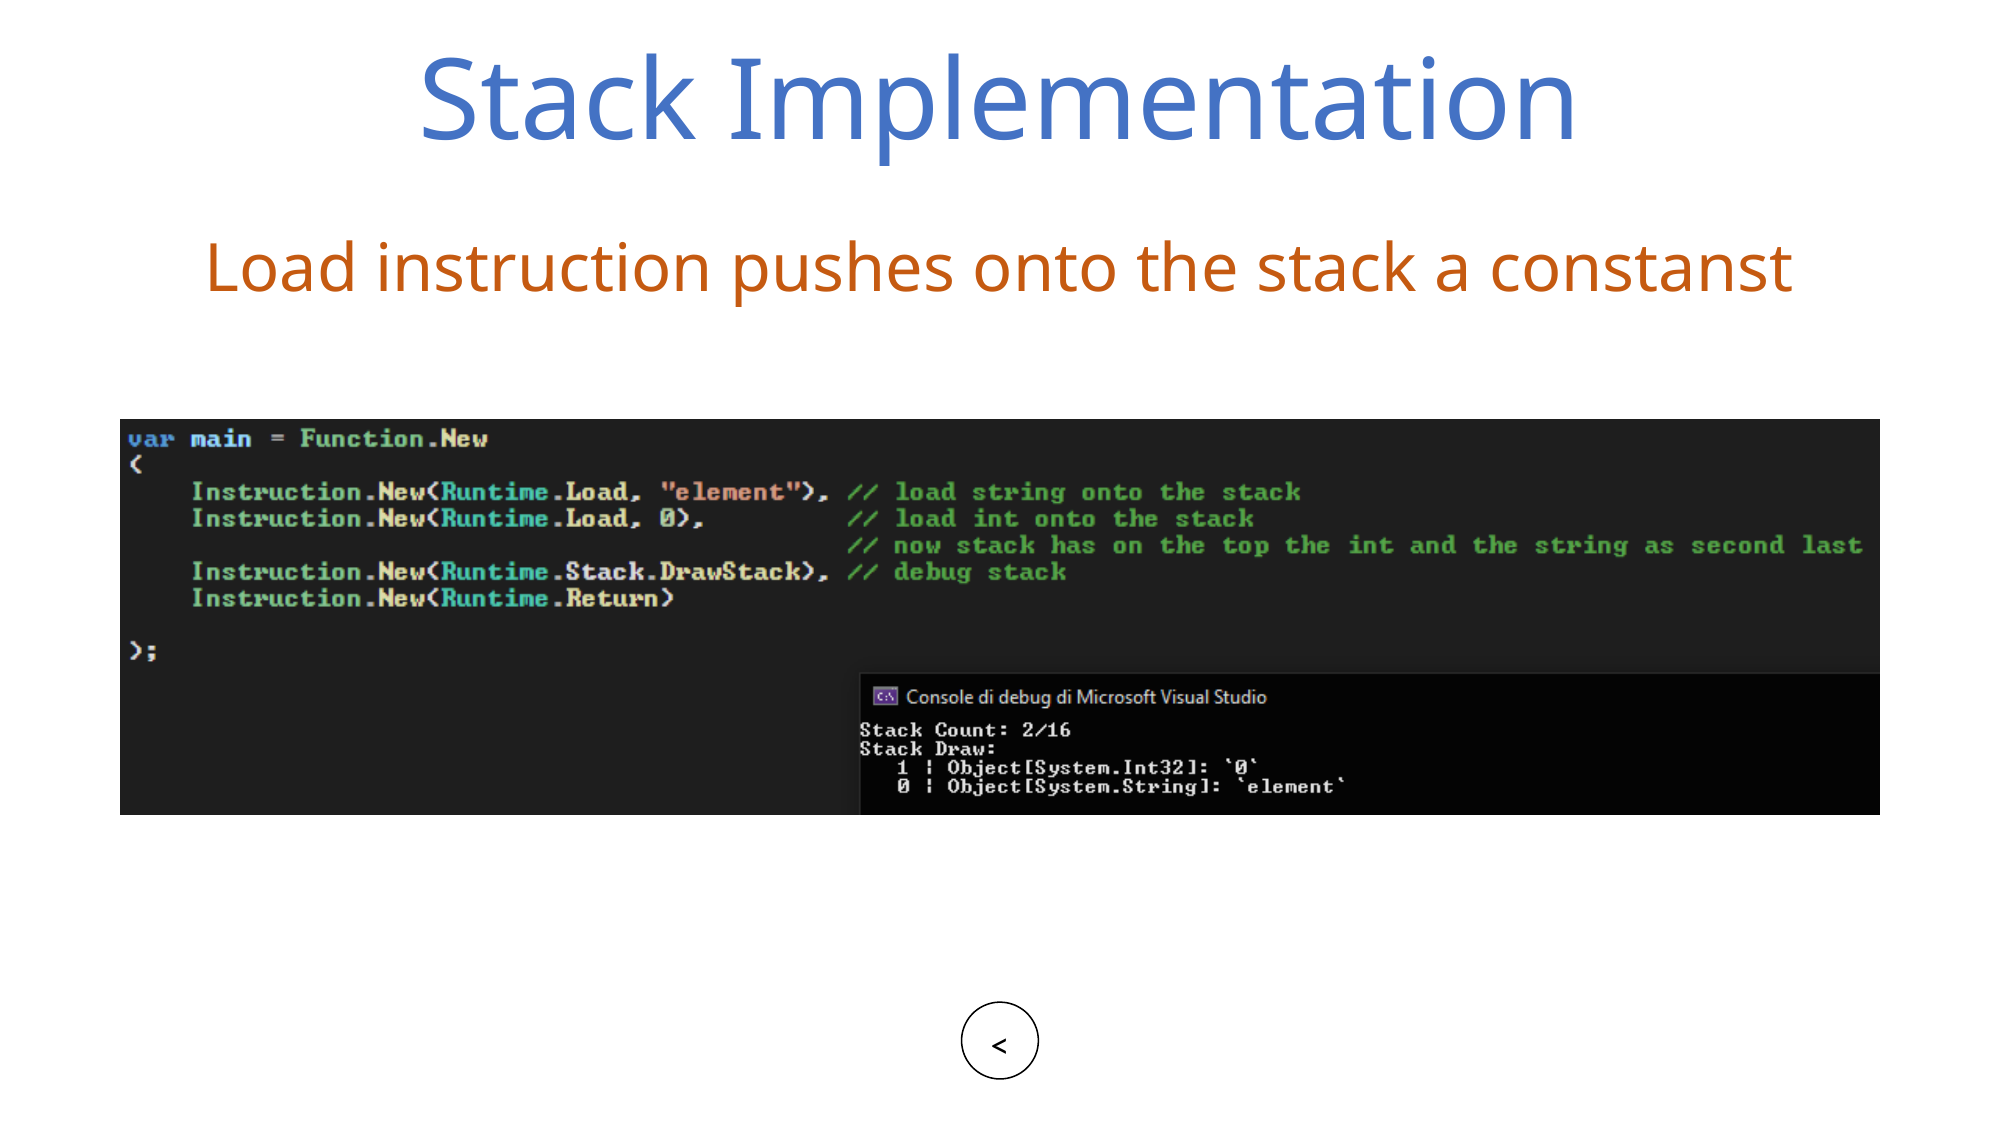

Stack Implementation
Load instruction pushes onto the stack a constanst
<